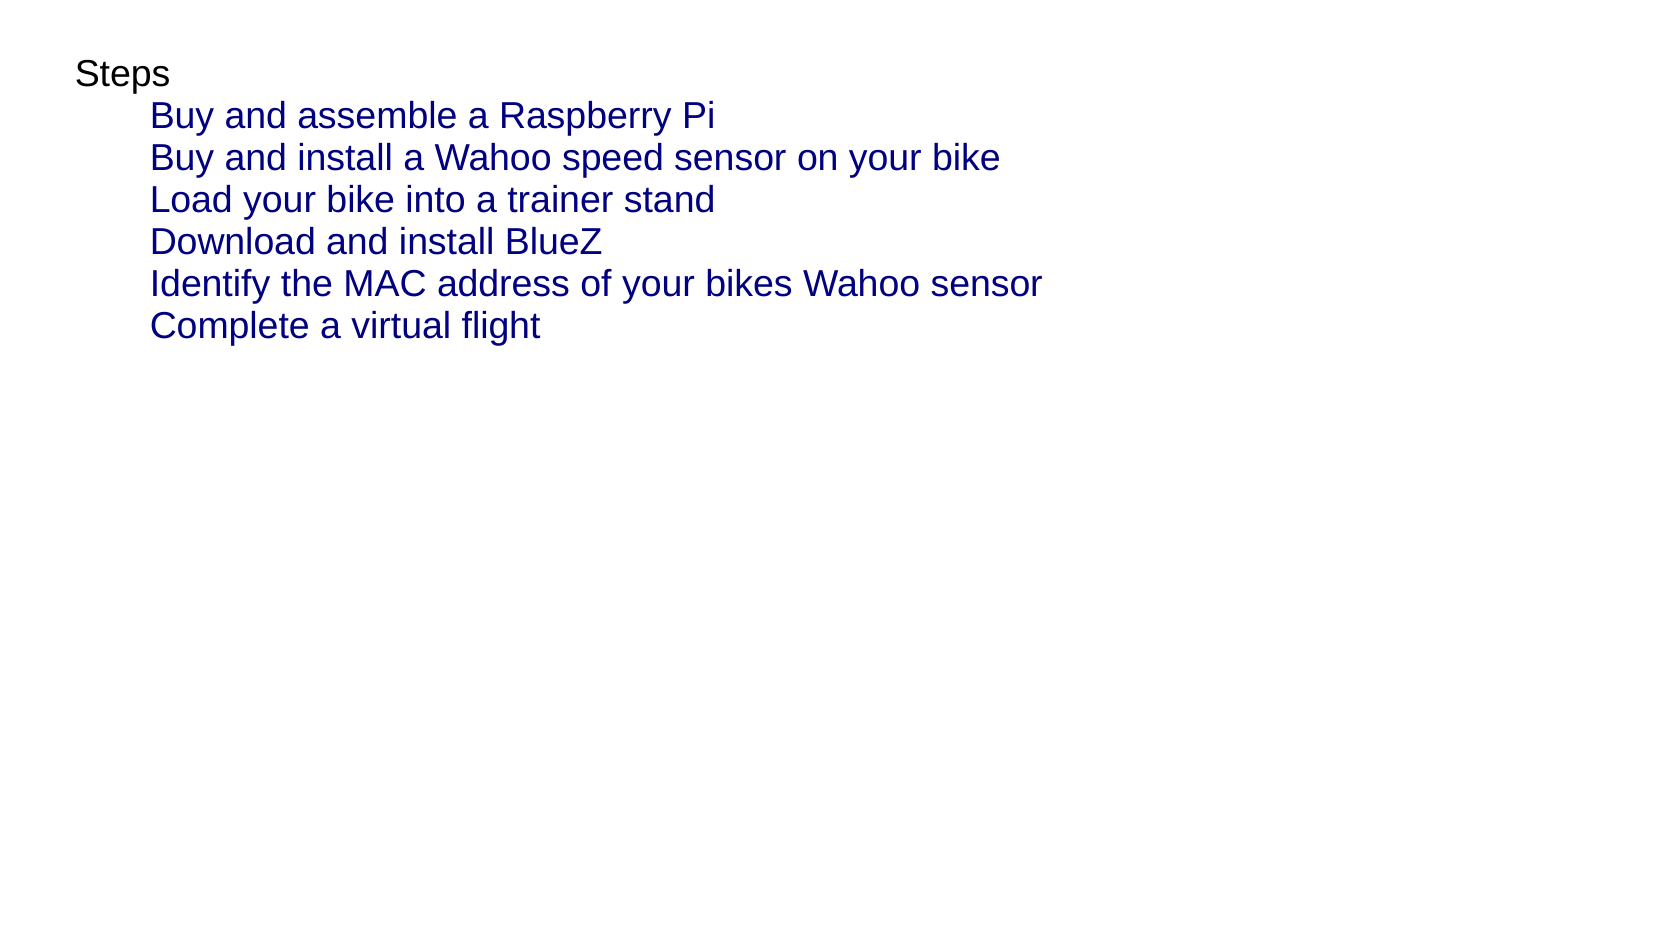

Steps
	Buy and assemble a Raspberry Pi
	Buy and install a Wahoo speed sensor on your bike
	Load your bike into a trainer stand
	Download and install BlueZ
	Identify the MAC address of your bikes Wahoo sensor
	Complete a virtual flight